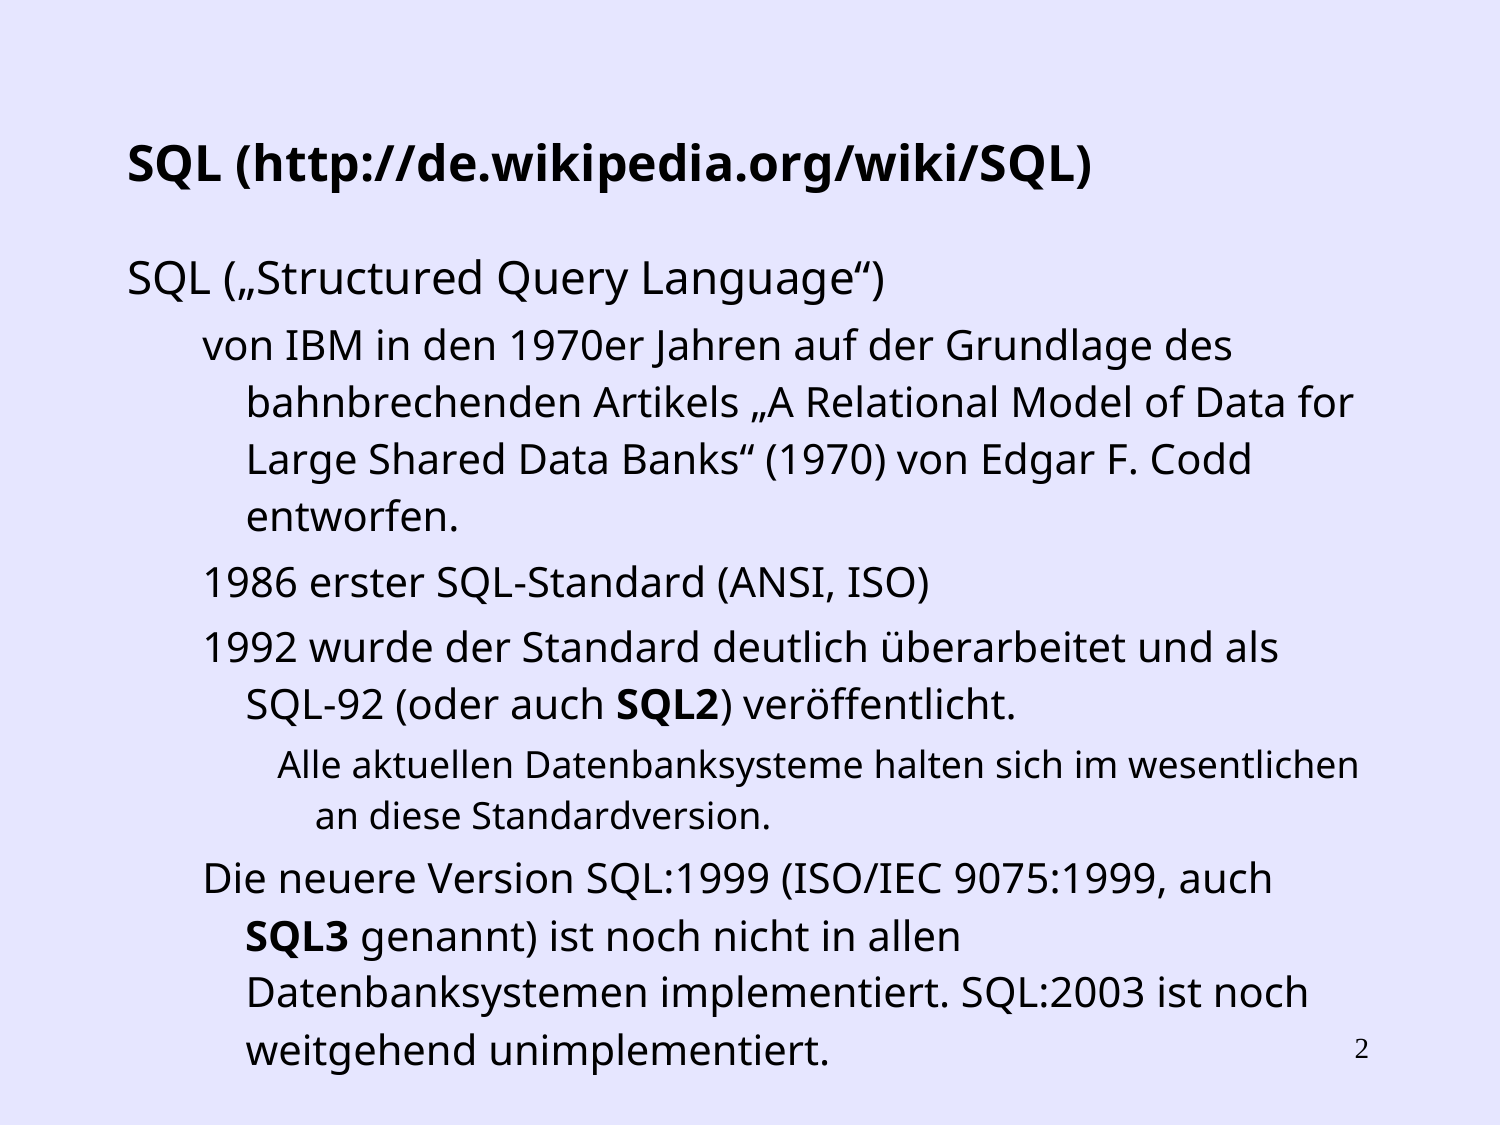

# SQL (http://de.wikipedia.org/wiki/SQL)‏
SQL („Structured Query Language“)‏
von IBM in den 1970er Jahren auf der Grundlage des bahnbrechenden Artikels „A Relational Model of Data for Large Shared Data Banks“ (1970) von Edgar F. Codd entworfen.
1986 erster SQL-Standard (ANSI, ISO)
1992 wurde der Standard deutlich überarbeitet und als SQL-92 (oder auch SQL2) veröffentlicht.
Alle aktuellen Datenbanksysteme halten sich im wesentlichen an diese Standardversion.
Die neuere Version SQL:1999 (ISO/IEC 9075:1999, auch SQL3 genannt) ist noch nicht in allen Datenbanksystemen implementiert. SQL:2003 ist noch weitgehend unimplementiert.
2